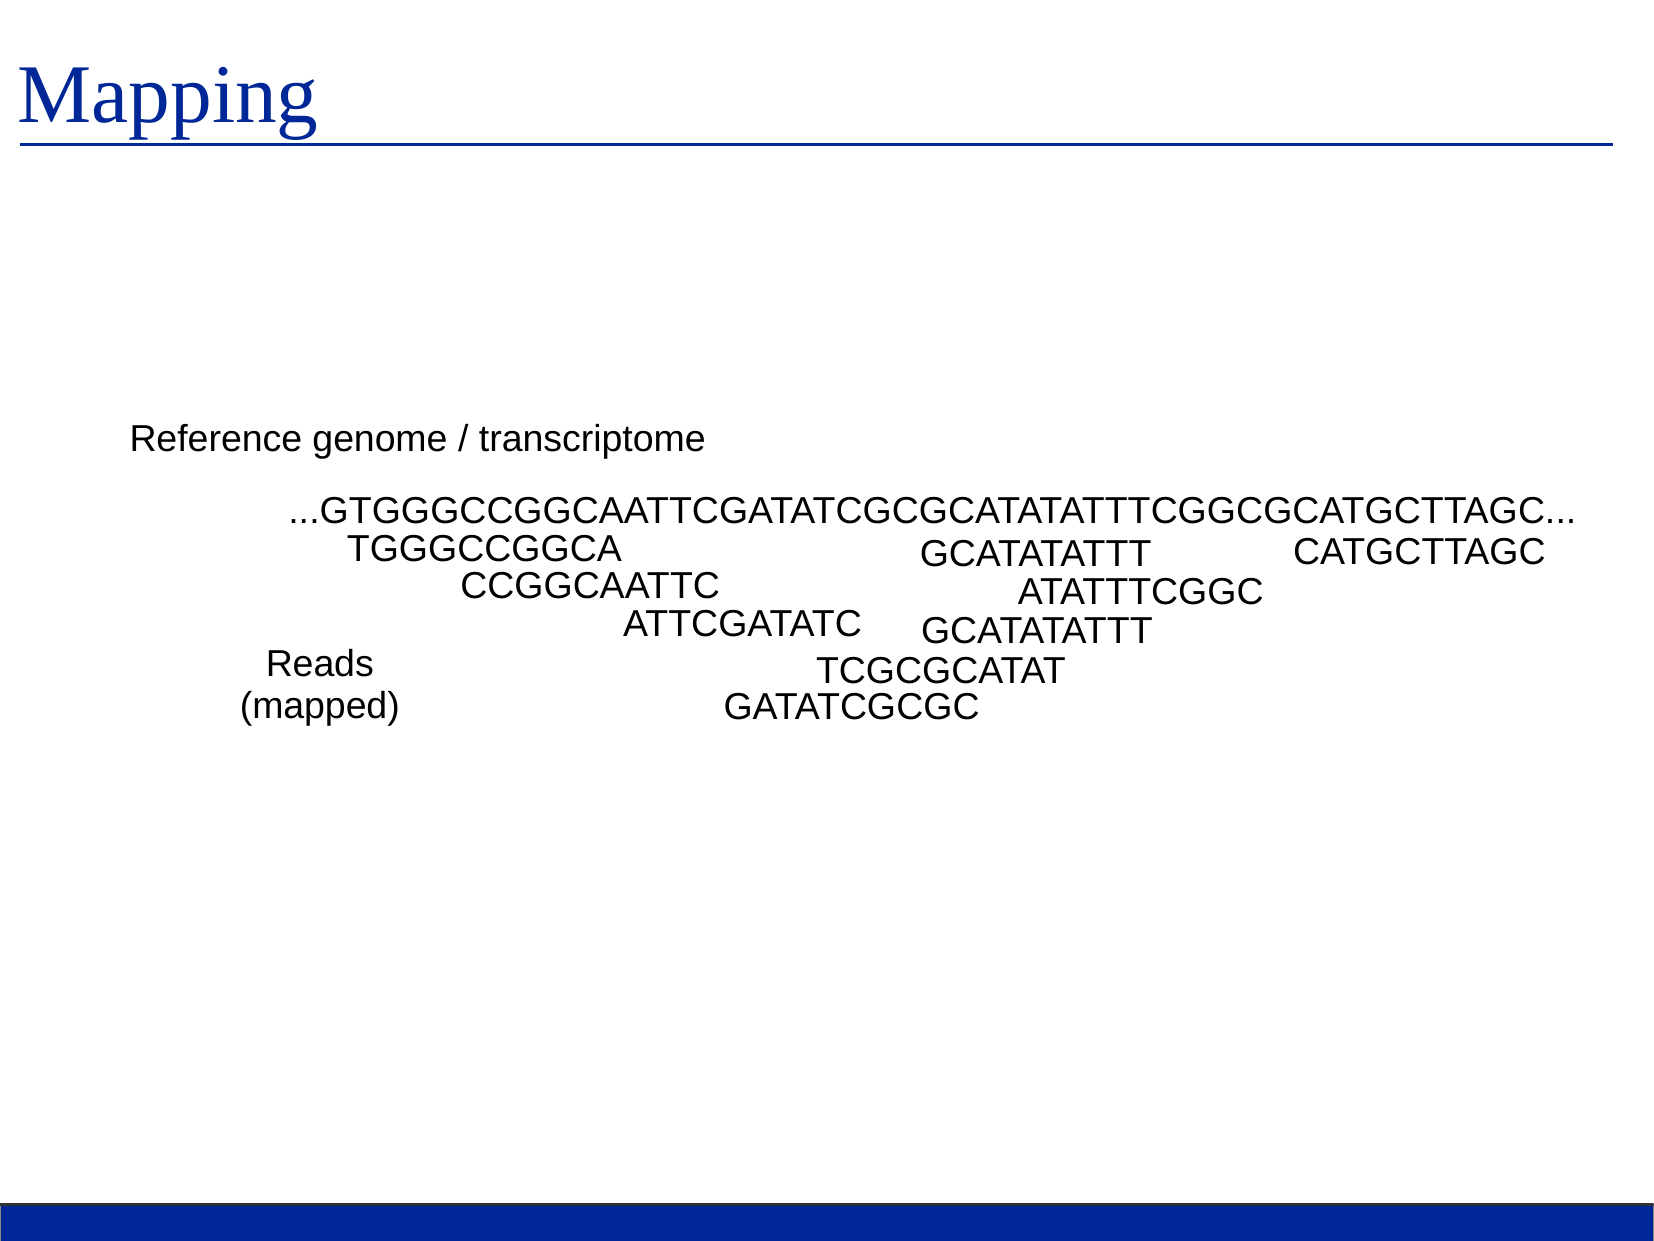

# Mapping
Reference genome / transcriptome
...GTGGGCCGGCAATTCGATATCGCGCATATATTTCGGCGCATGCTTAGC...
TGGGCCGGCA
CATGCTTAGC
GCATATATTT
CCGGCAATTC
ATATTTCGGC
ATTCGATATC
GCATATATTT
Reads
(mapped)
TCGCGCATAT
GATATCGCGC